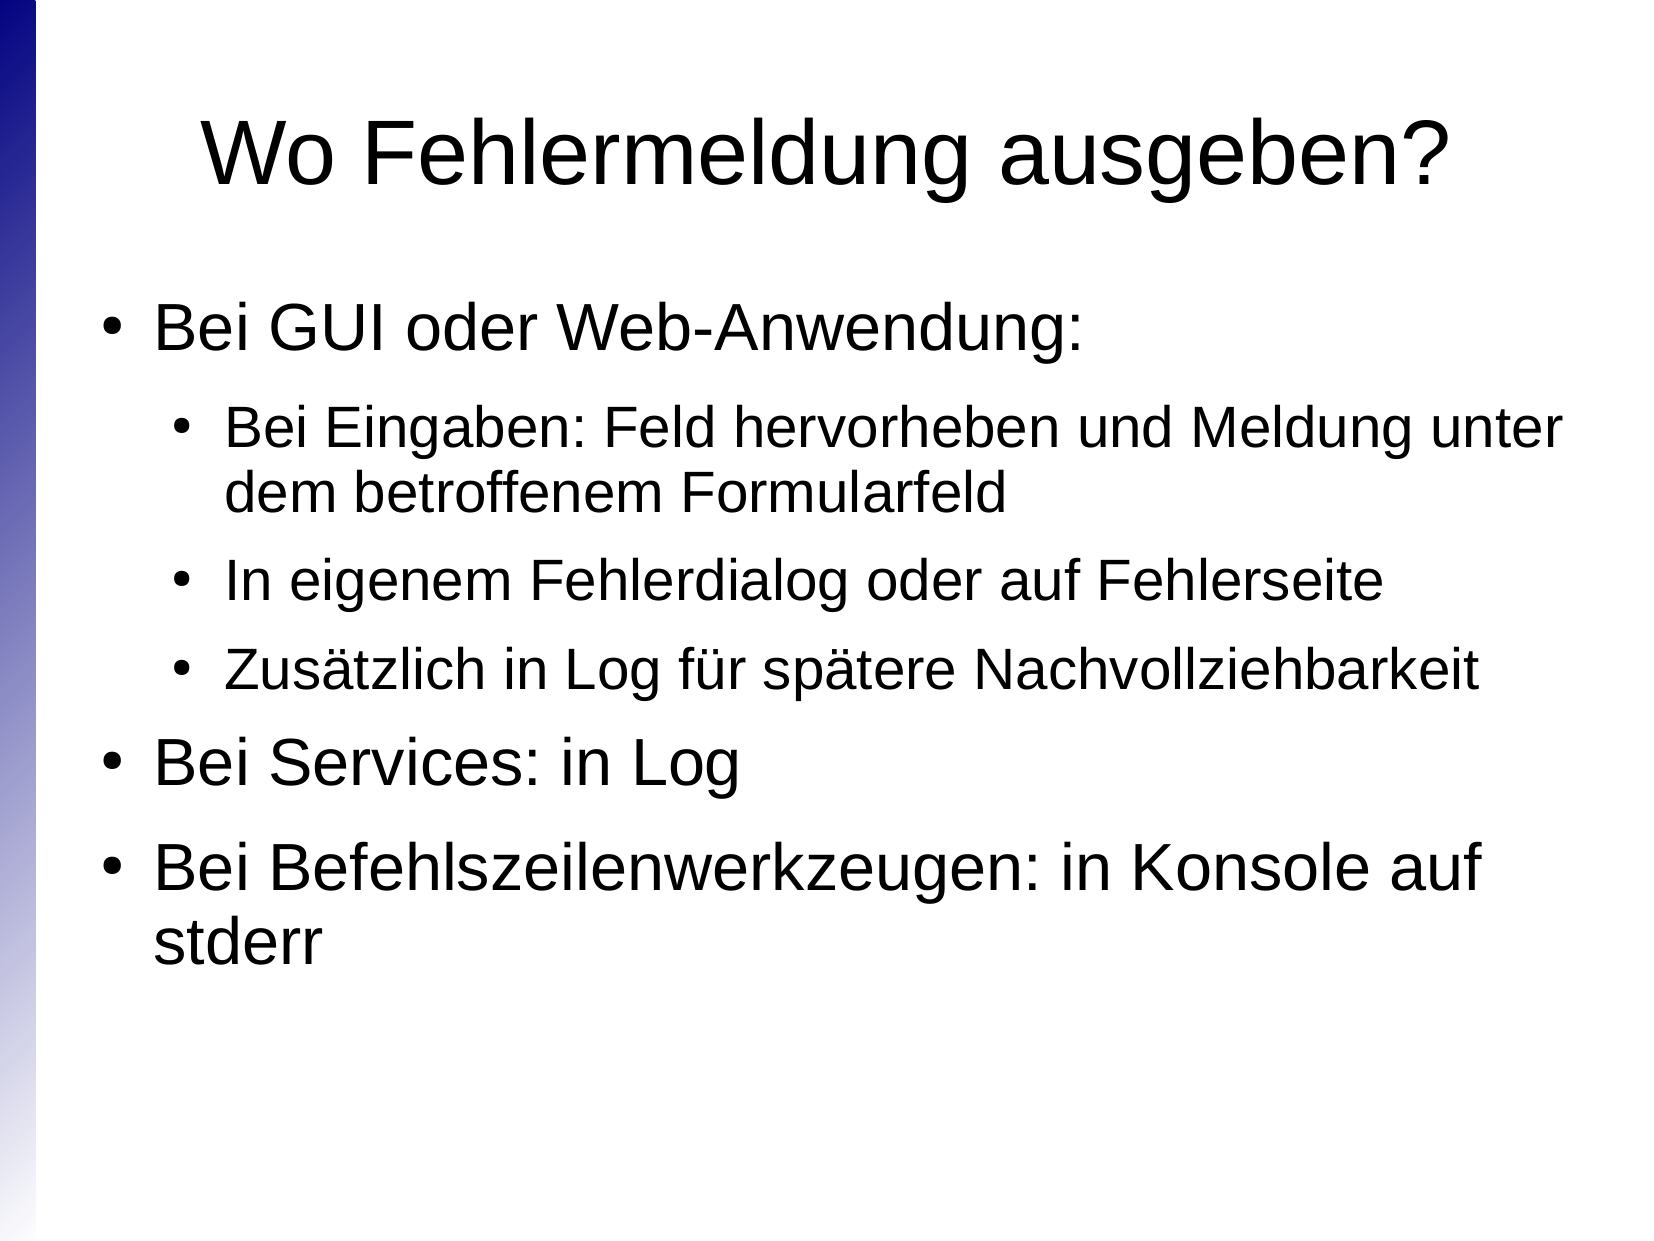

# Wo Fehlermeldung ausgeben?
Bei GUI oder Web-Anwendung:
Bei Eingaben: Feld hervorheben und Meldung unter dem betroffenem Formularfeld
In eigenem Fehlerdialog oder auf Fehlerseite
Zusätzlich in Log für spätere Nachvollziehbarkeit
Bei Services: in Log
Bei Befehlszeilenwerkzeugen: in Konsole auf stderr